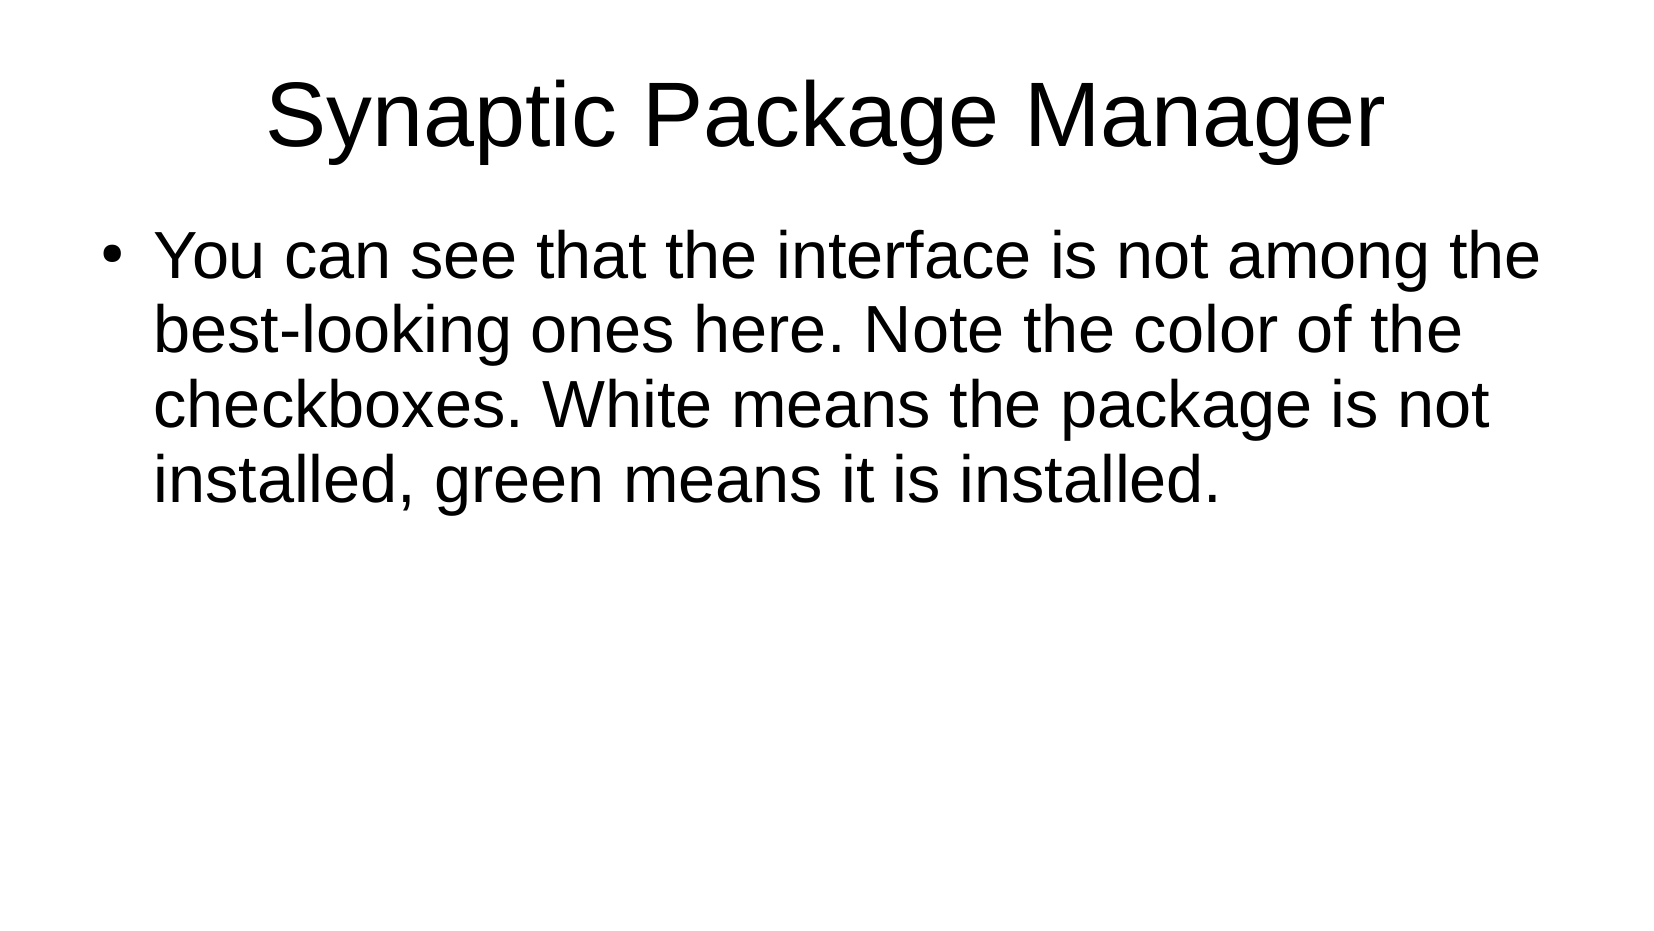

# Synaptic Package Manager
You can see that the interface is not among the best-looking ones here. Note the color of the checkboxes. White means the package is not installed, green means it is installed.